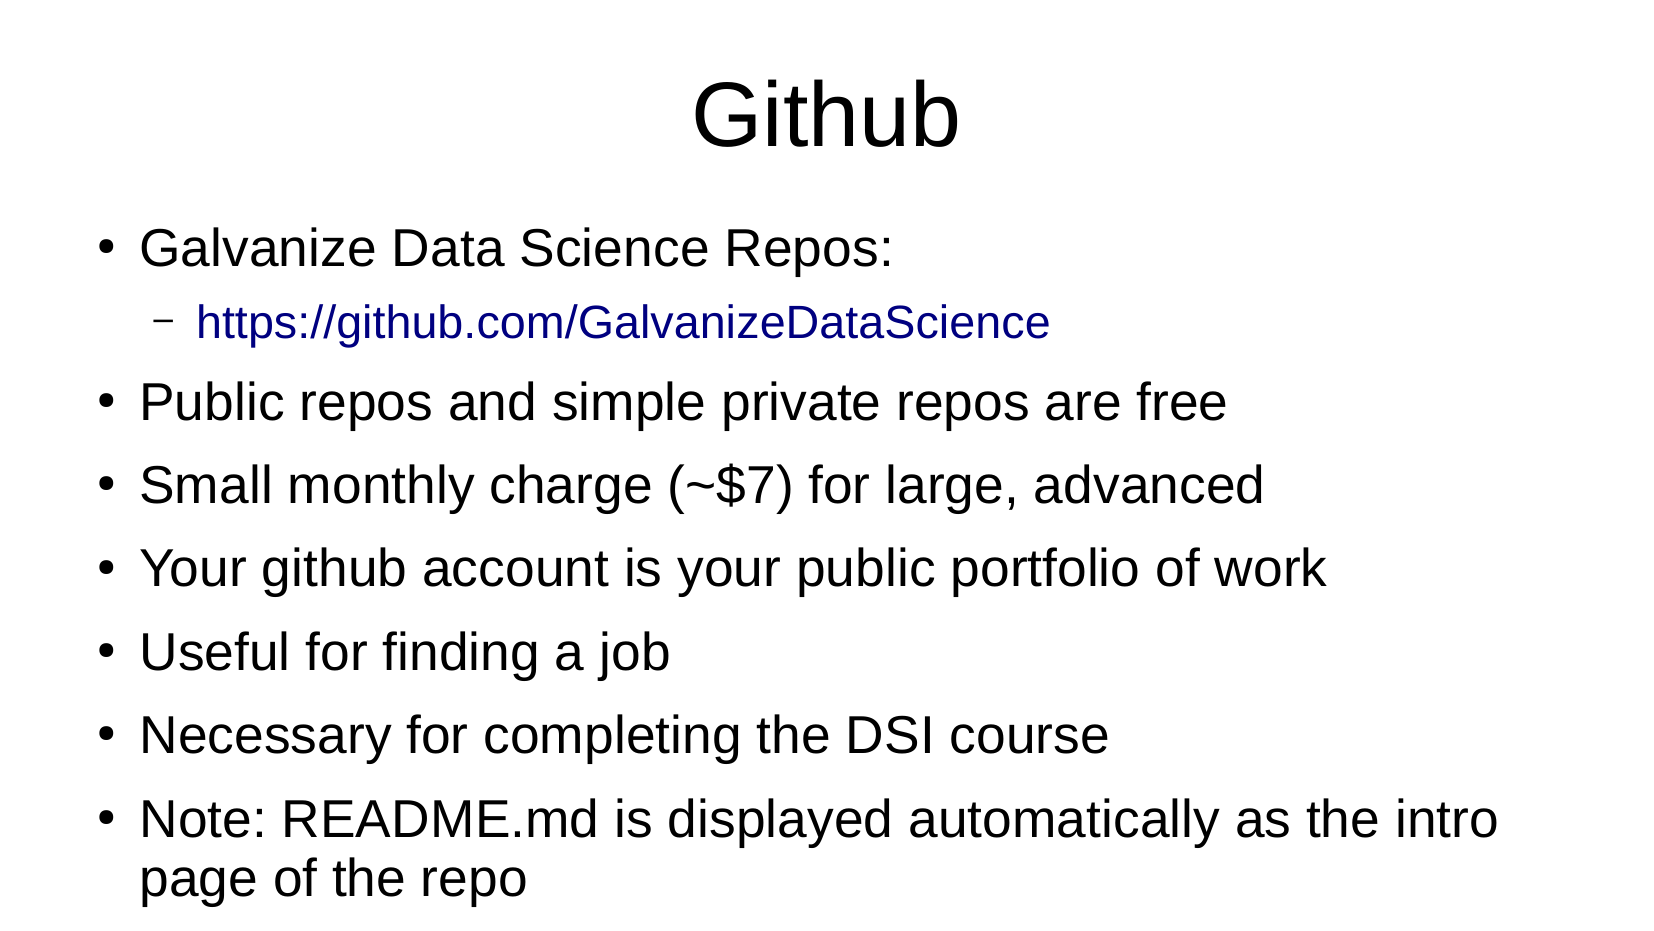

# Github
Galvanize Data Science Repos:
https://github.com/GalvanizeDataScience
Public repos and simple private repos are free
Small monthly charge (~$7) for large, advanced
Your github account is your public portfolio of work
Useful for finding a job
Necessary for completing the DSI course
Note: README.md is displayed automatically as the intro page of the repo